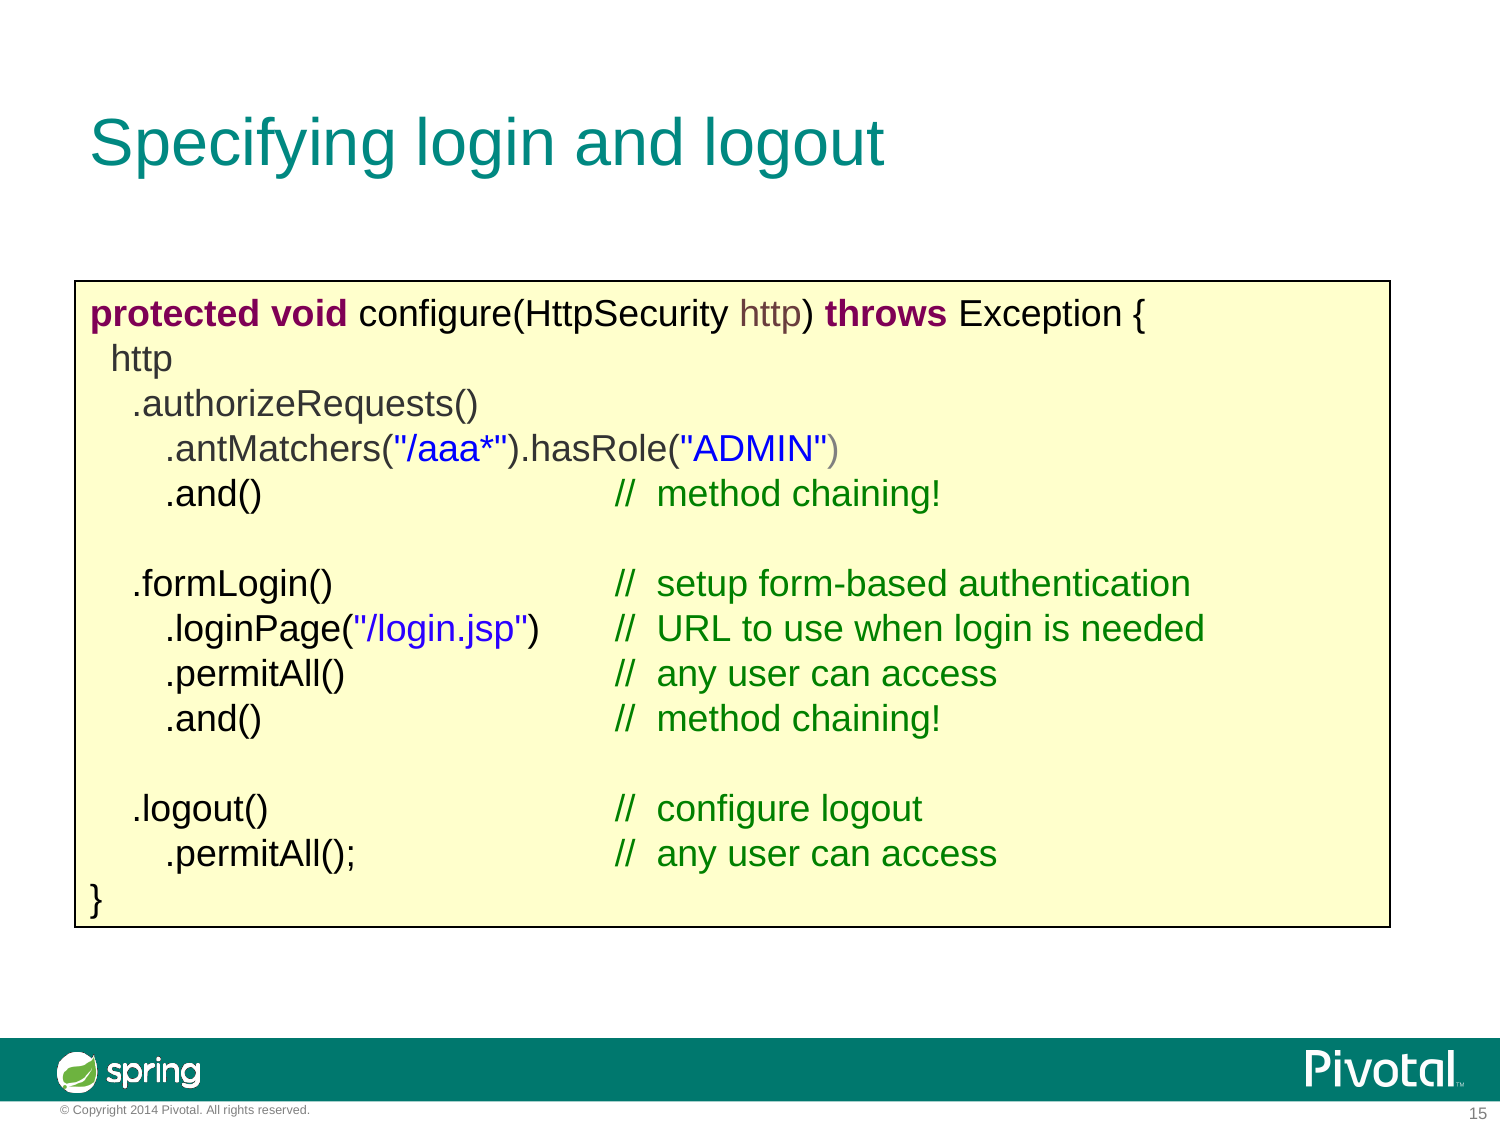

# Specifying login and logout
protected void configure(HttpSecurity http) throws Exception {
 http
 .authorizeRequests()
	.antMatchers("/aaa*").hasRole("ADMIN")
	.and()					// method chaining!
 .formLogin()				// setup form-based authentication
	.loginPage("/login.jsp")	// URL to use when login is needed
	.permitAll()				// any user can access
	.and()					// method chaining!
 .logout()					// configure logout
	.permitAll();				// any user can access
}